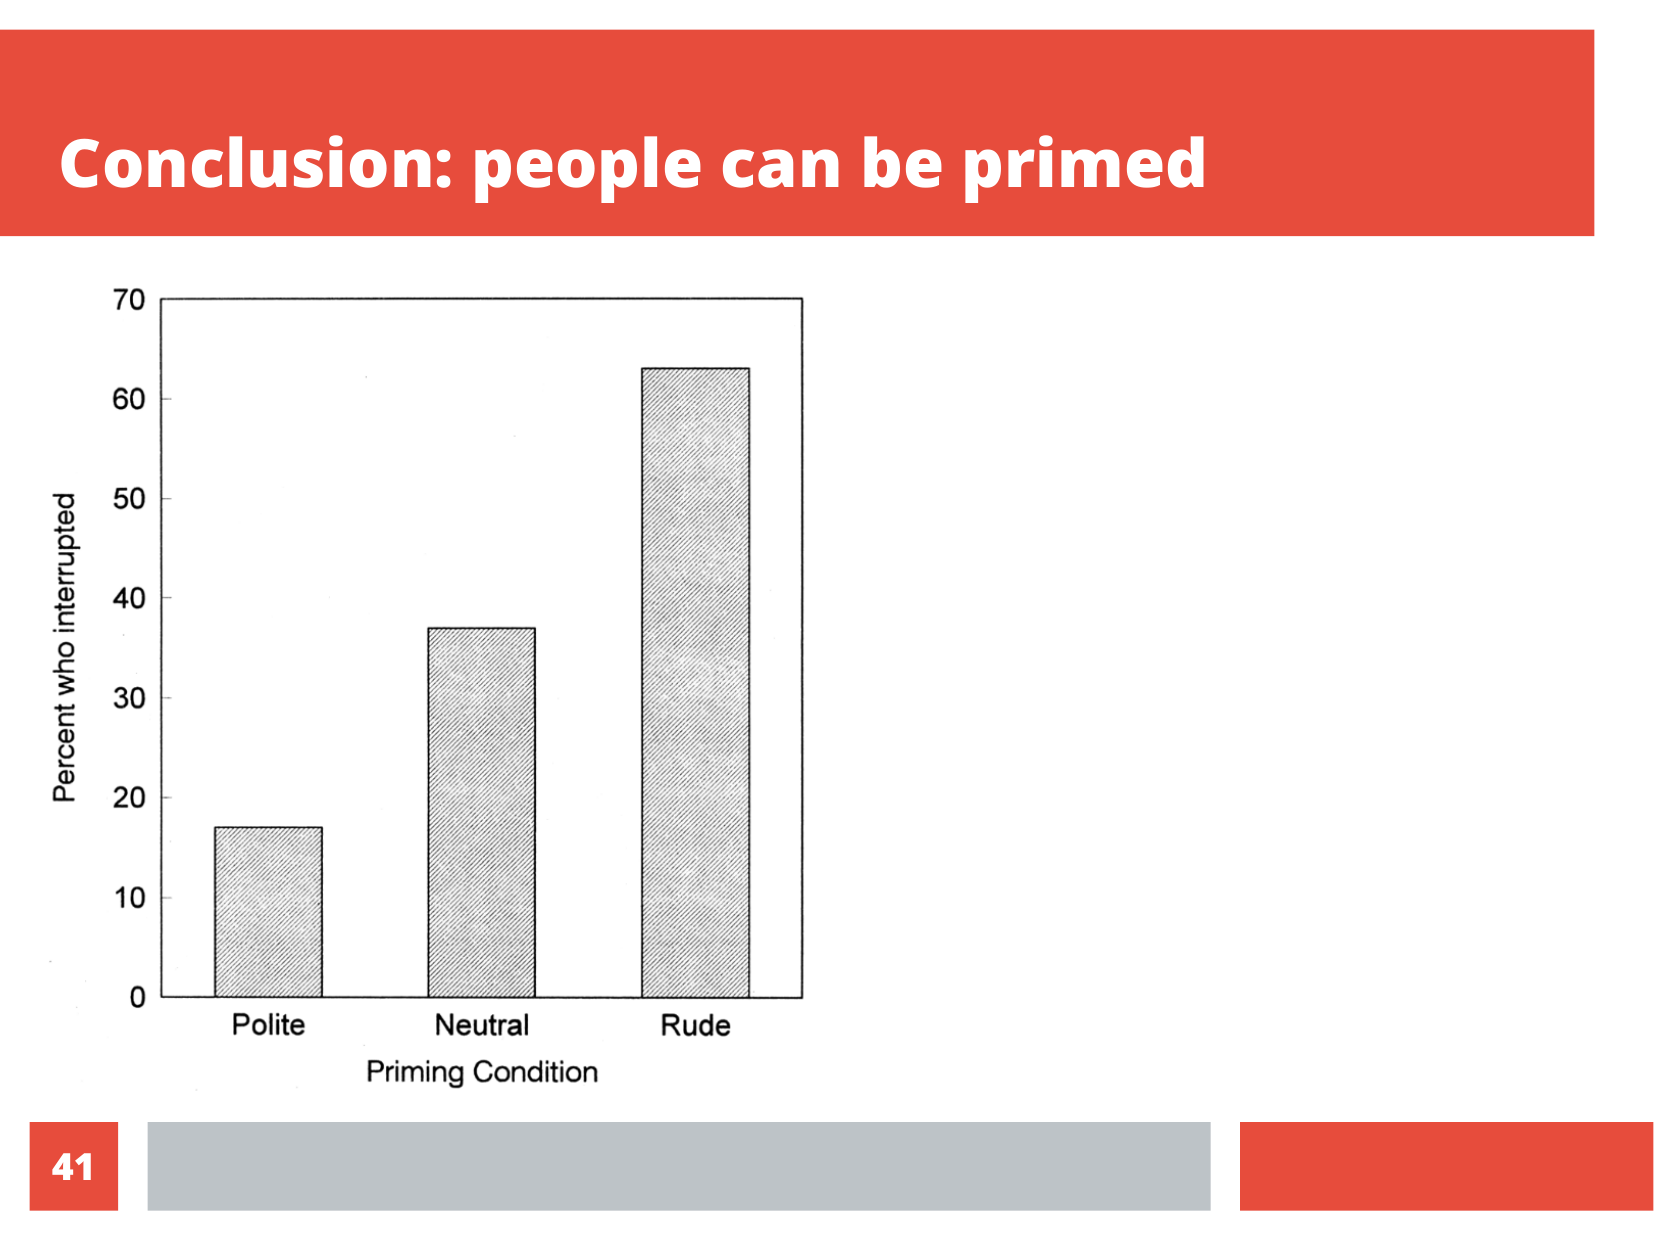

# Conclusion: people can be primed
41